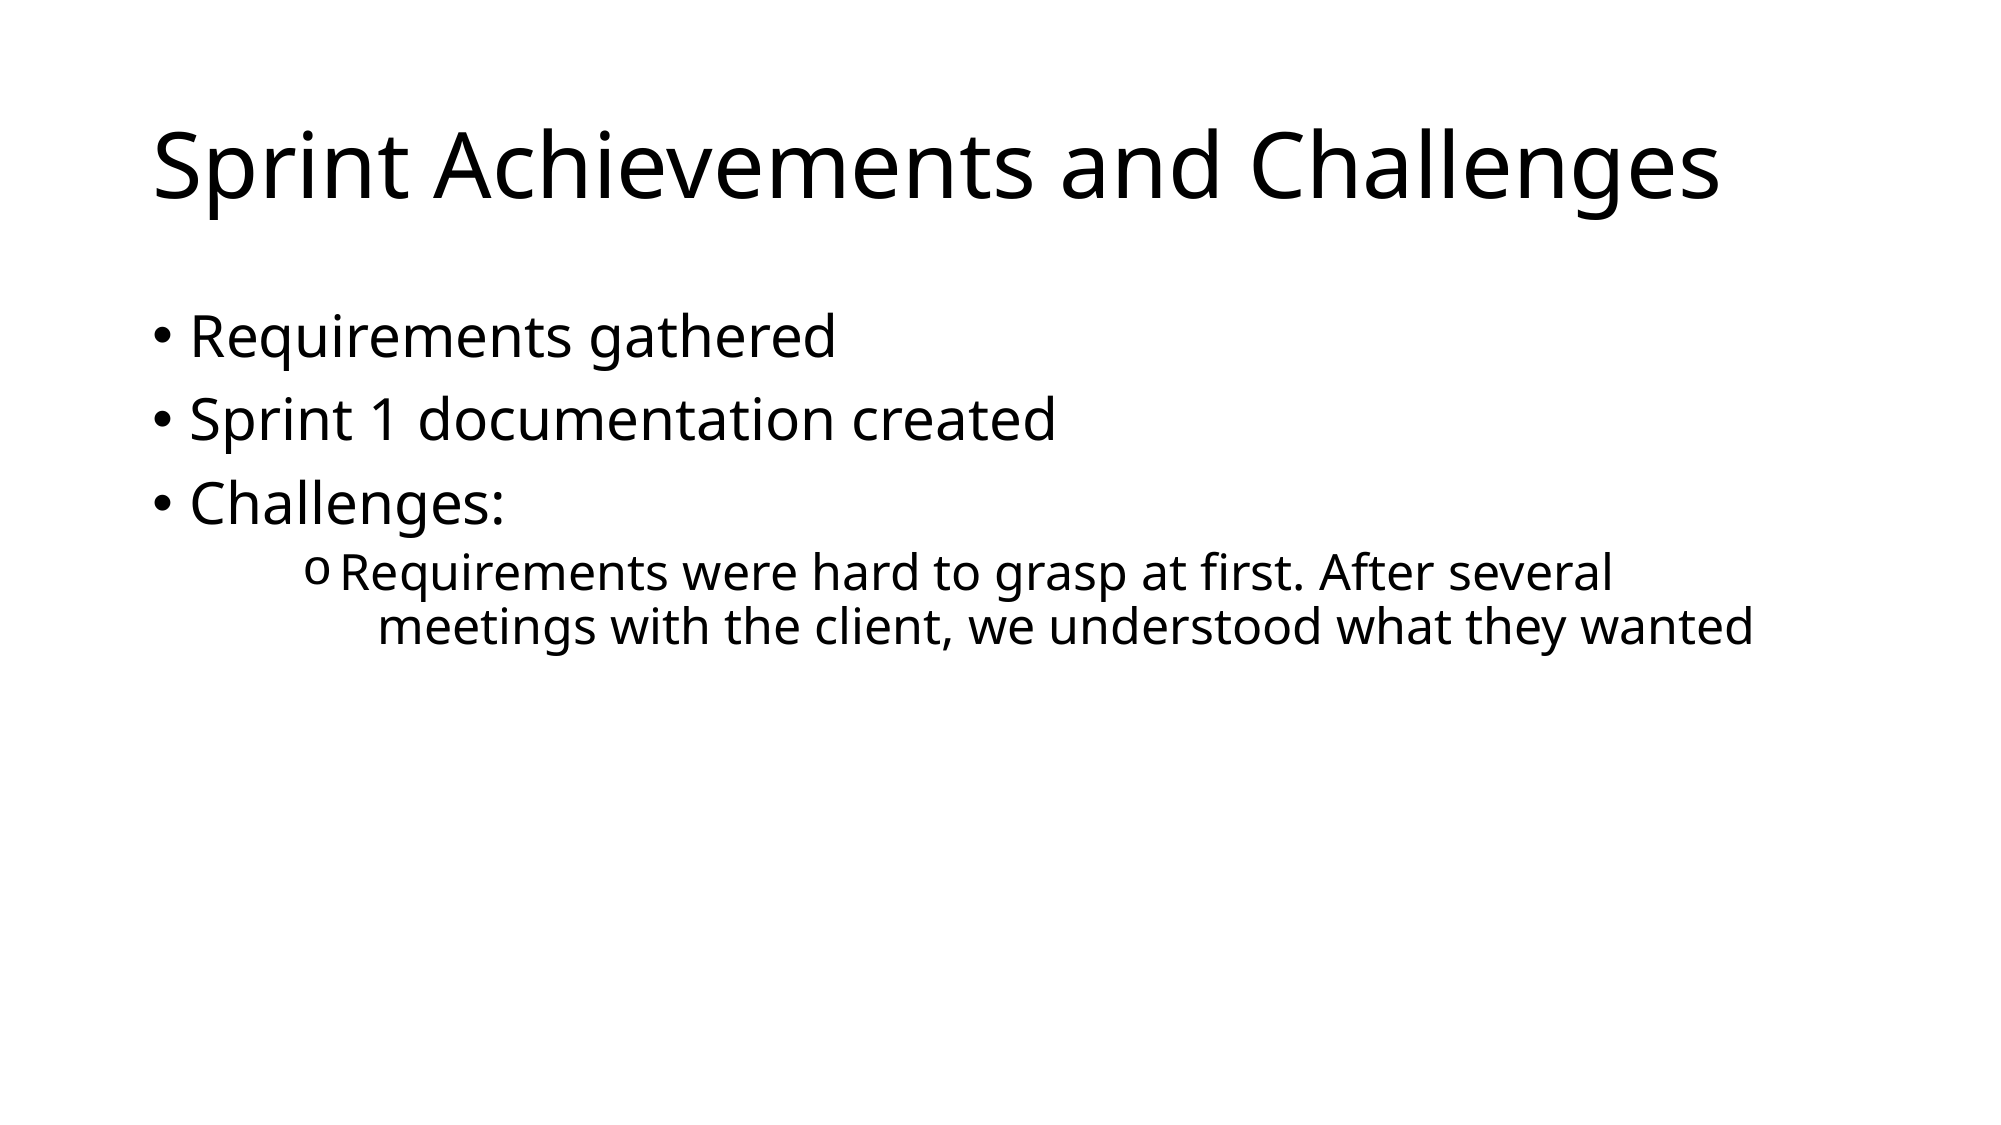

# Sprint Achievements and Challenges
Requirements gathered
Sprint 1 documentation created
Challenges:
Requirements were hard to grasp at first. After several meetings with the client, we understood what they wanted